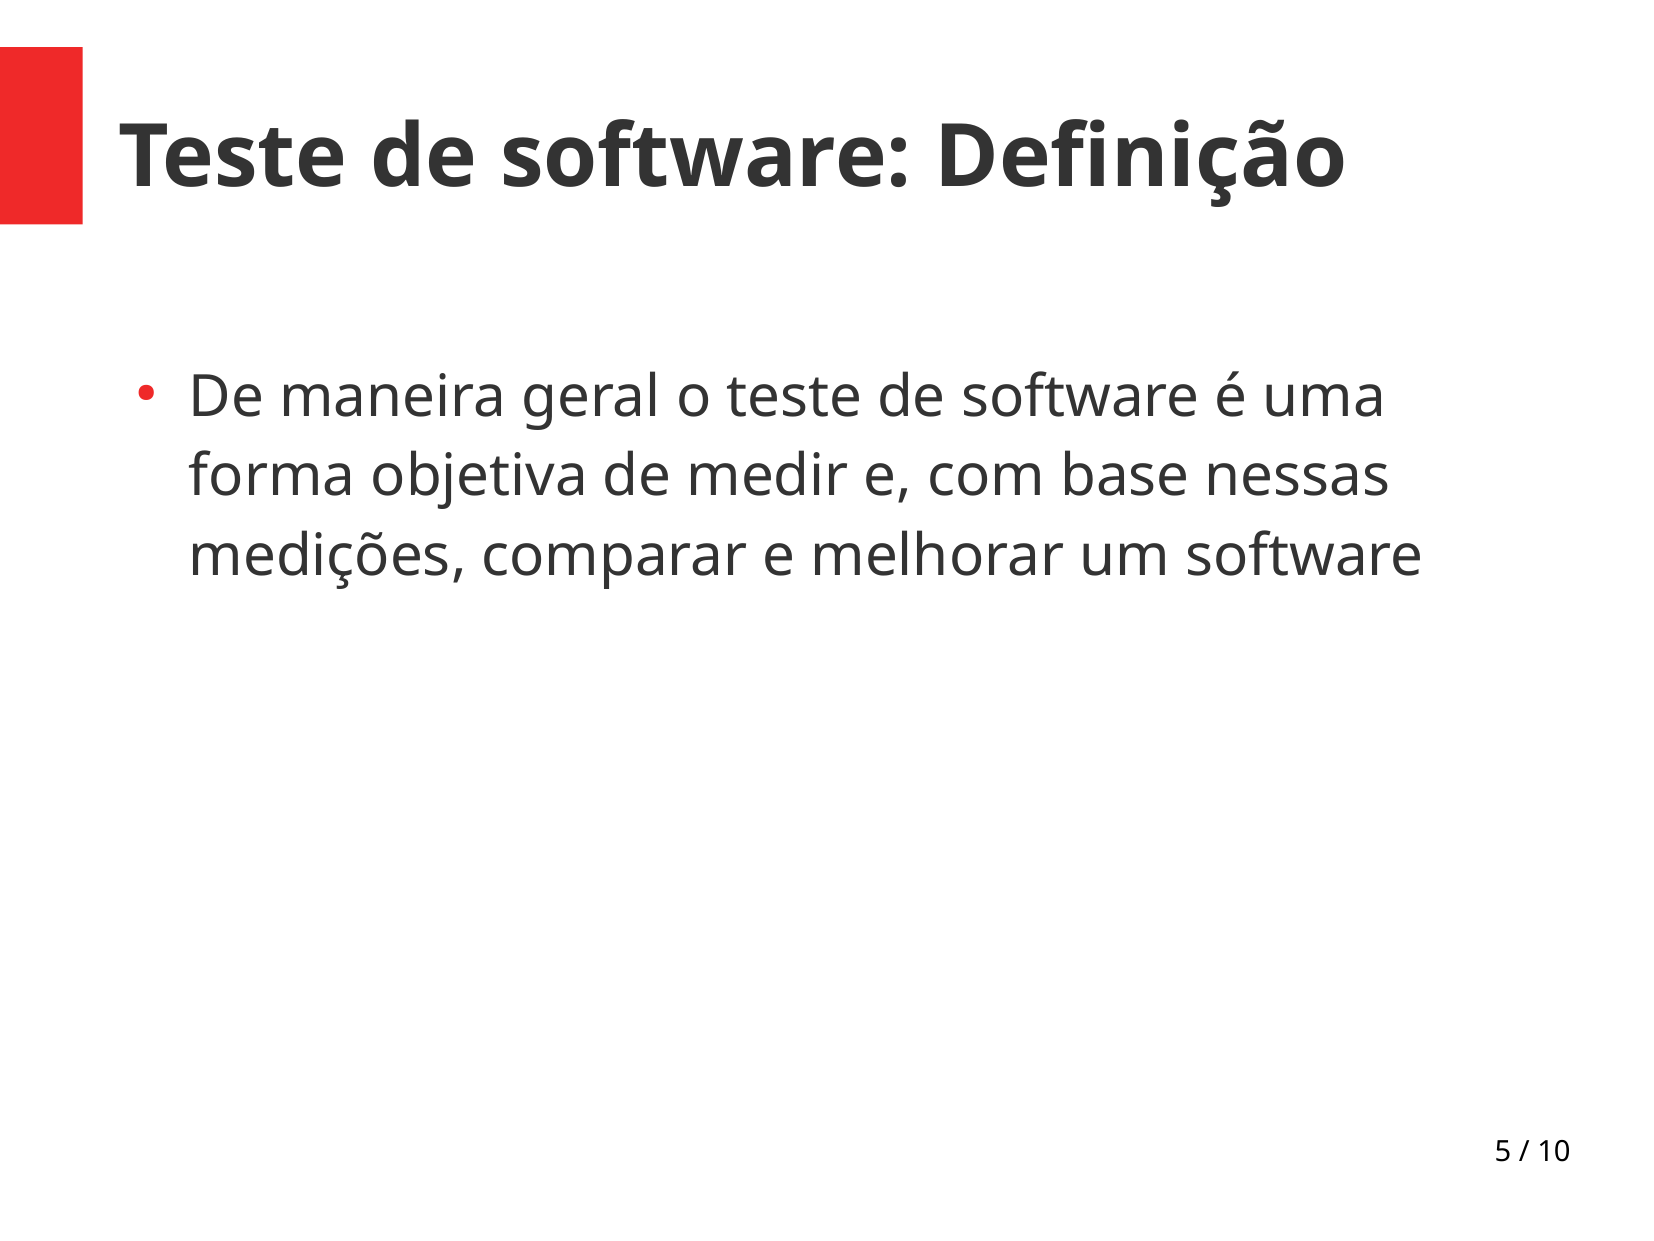

# Teste de software: Definição
De maneira geral o teste de software é uma forma objetiva de medir e, com base nessas medições, comparar e melhorar um software
5